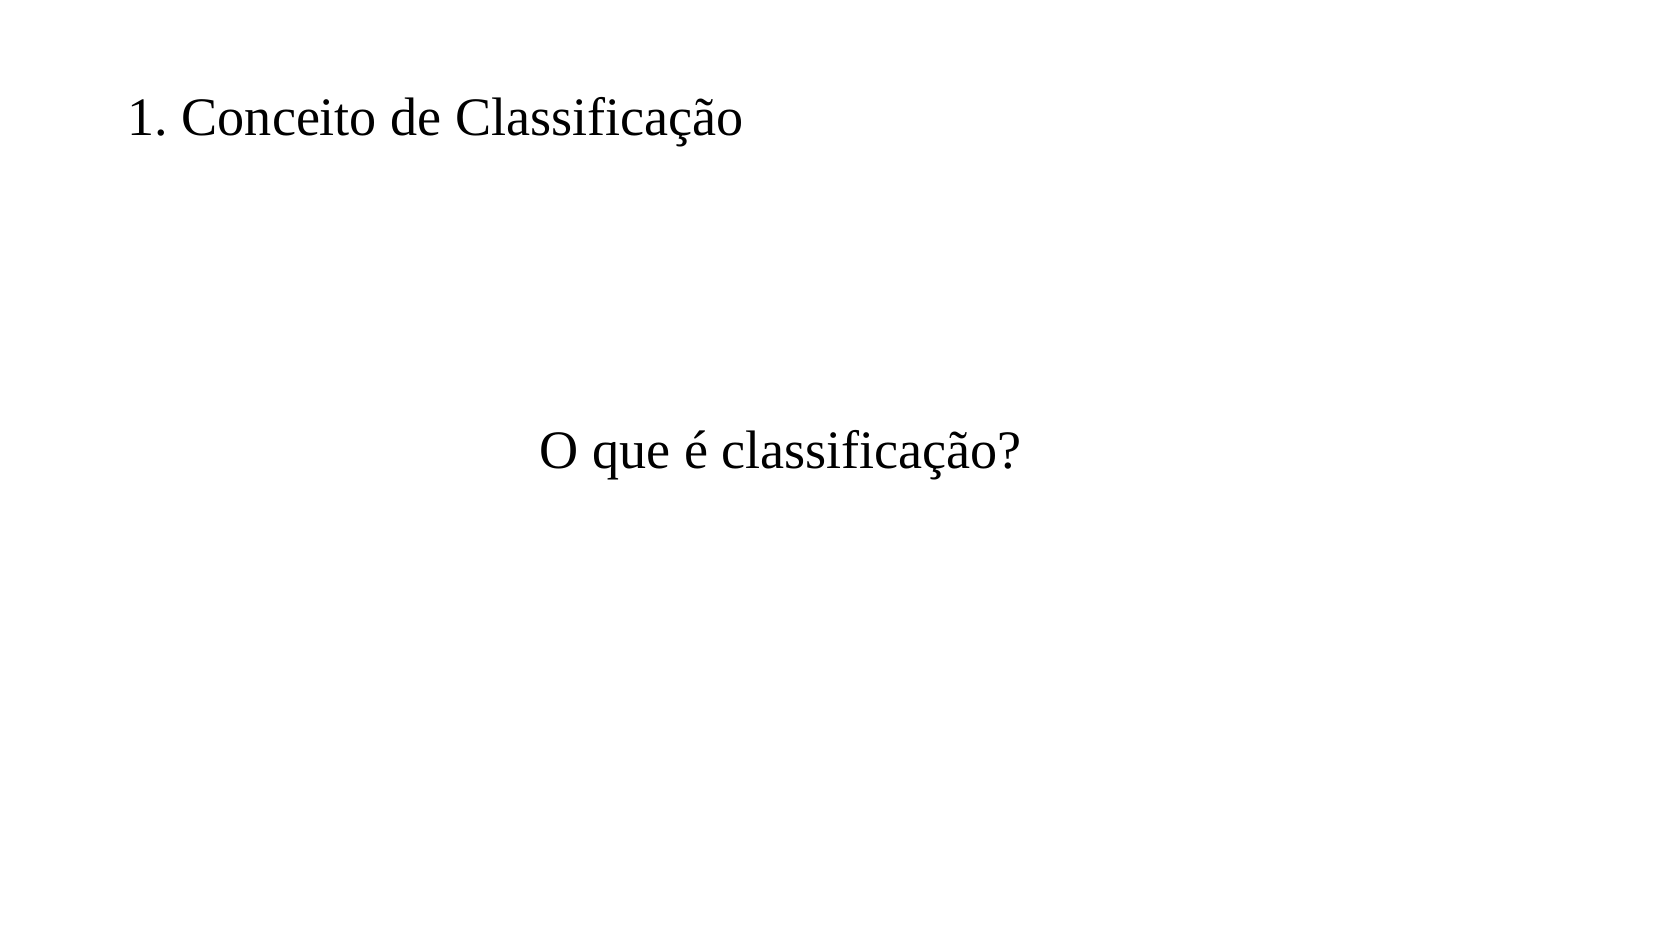

1. Conceito de Classificação
O que é classificação?